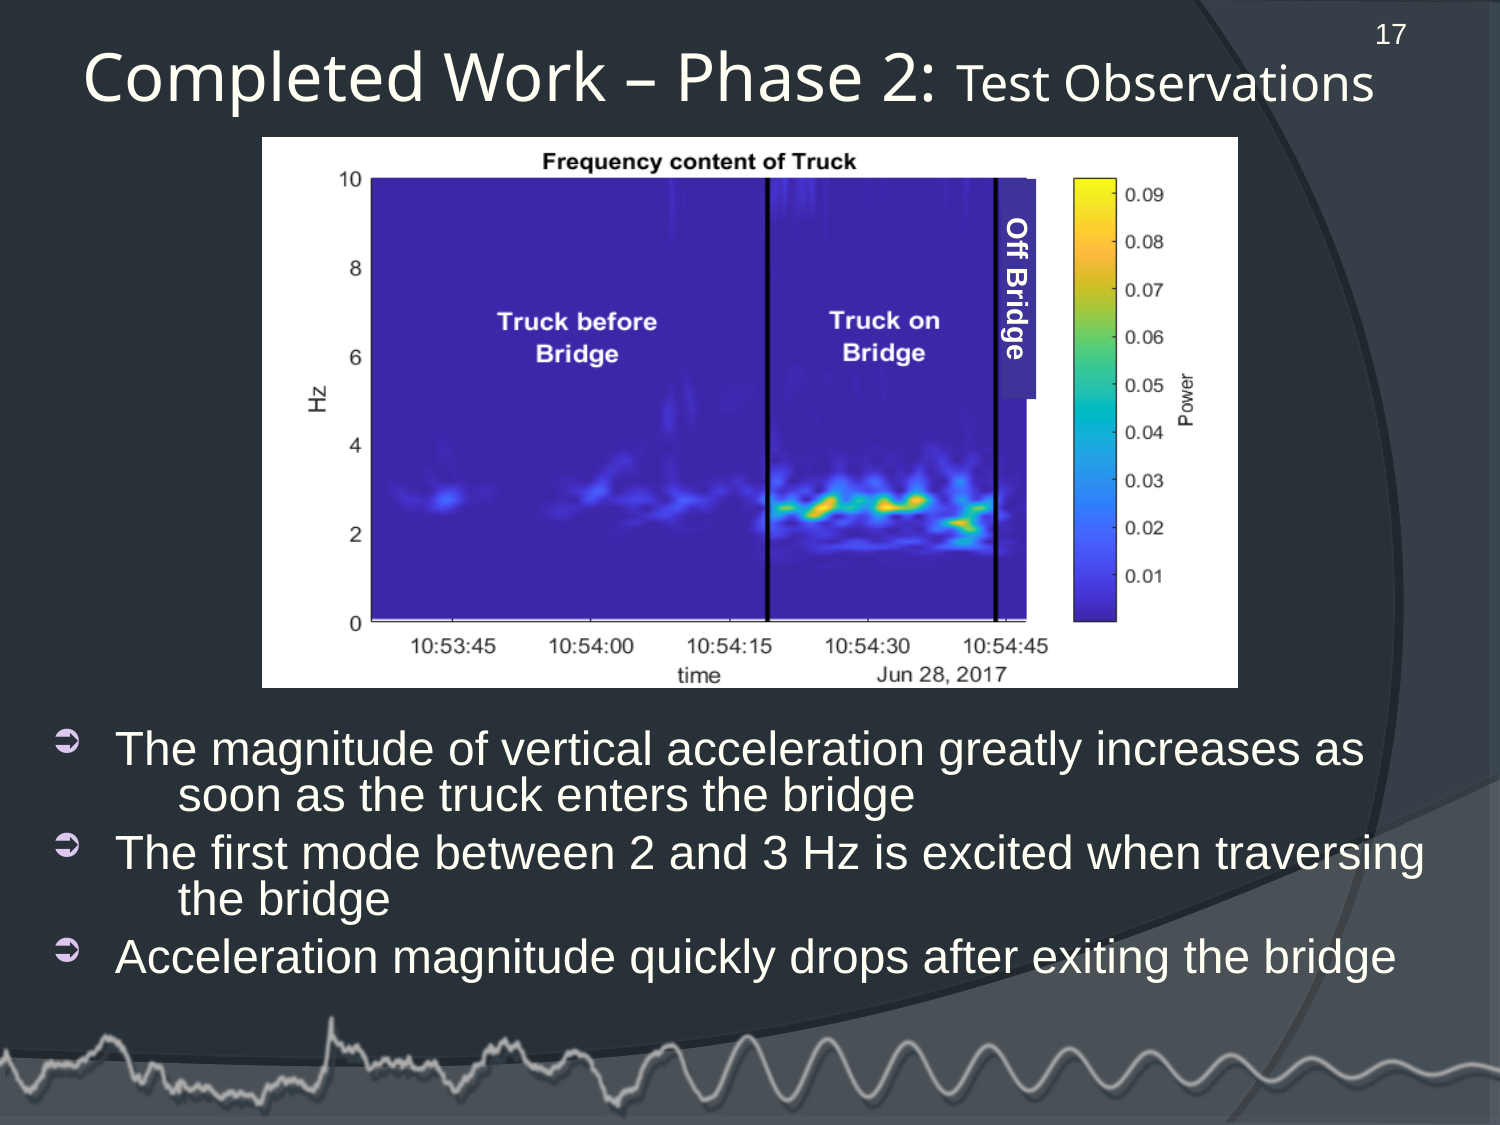

# Completed Work – Phase 2: Test Observations
Off Bridge
The magnitude of vertical acceleration greatly increases as soon as the truck enters the bridge
The first mode between 2 and 3 Hz is excited when traversing the bridge
Acceleration magnitude quickly drops after exiting the bridge